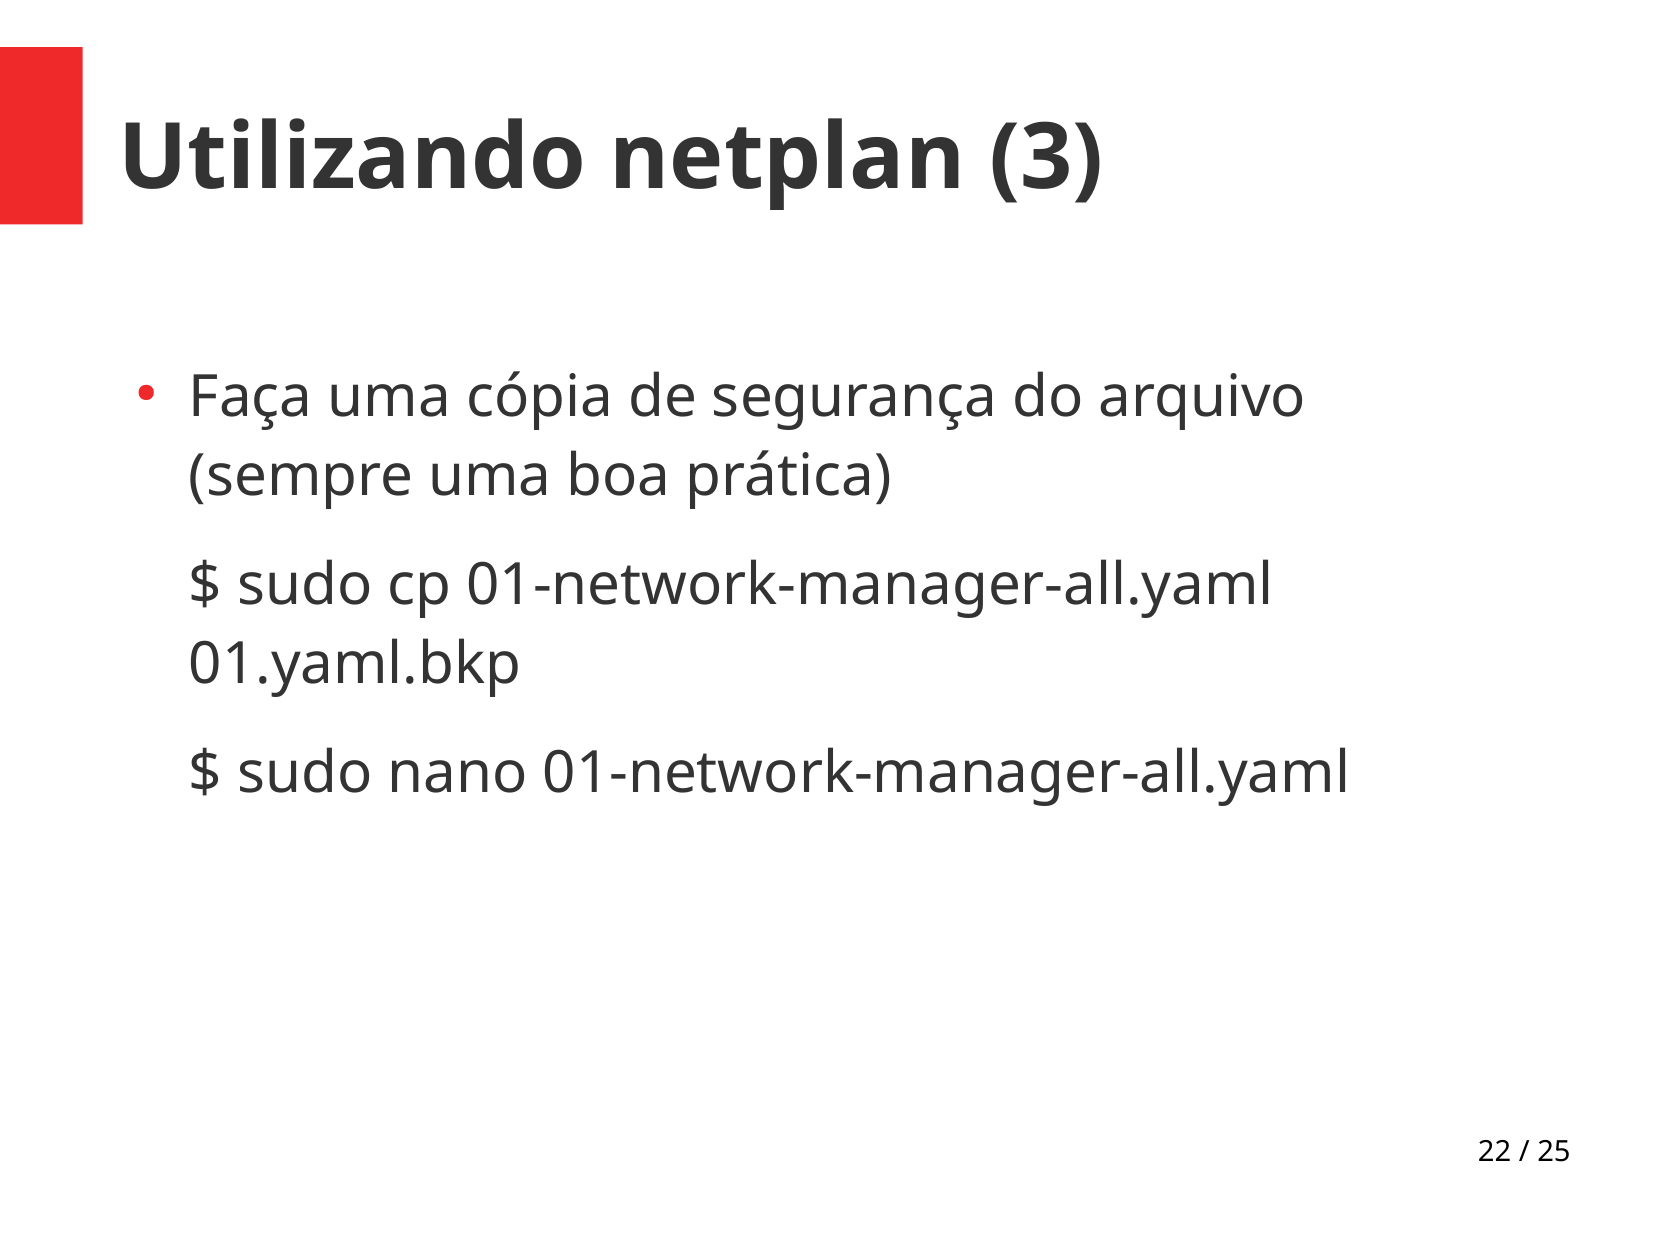

# Utilizando netplan (3)
Faça uma cópia de segurança do arquivo (sempre uma boa prática)
$ sudo cp 01-network-manager-all.yaml 01.yaml.bkp
$ sudo nano 01-network-manager-all.yaml
22